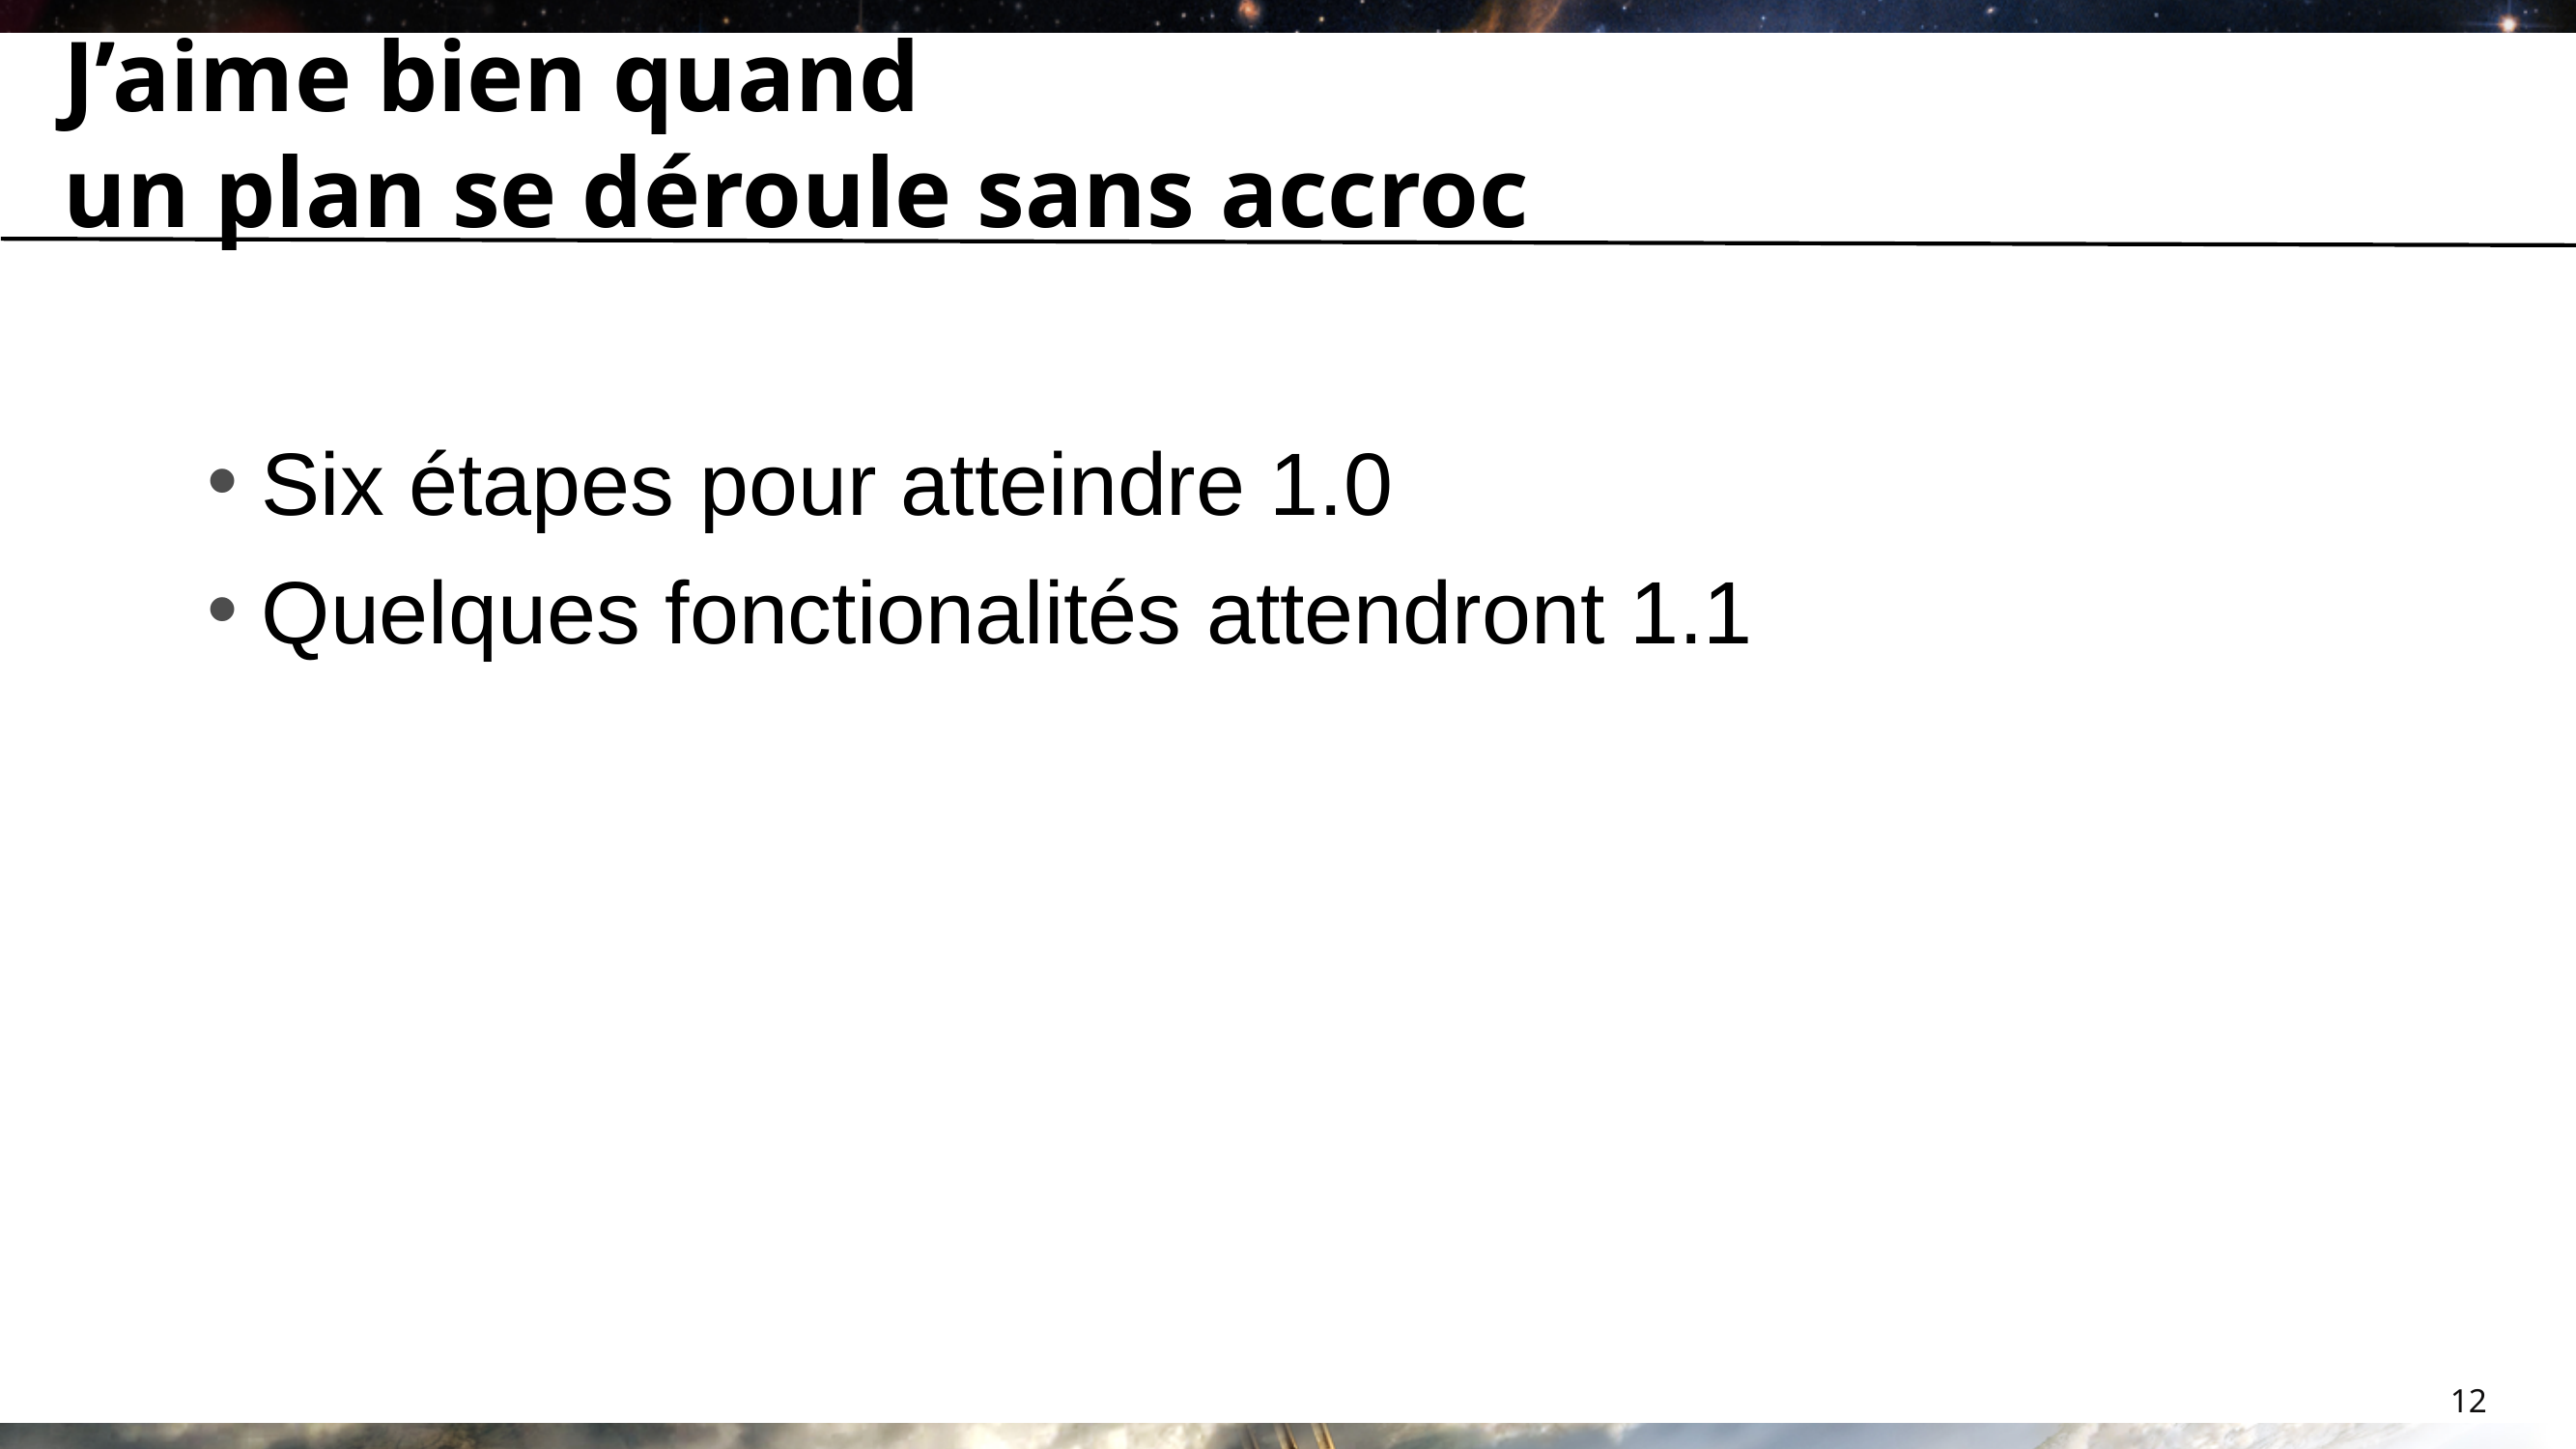

# J’aime bien quand un plan se déroule sans accroc
Six étapes pour atteindre 1.0
Quelques fonctionalités attendront 1.1